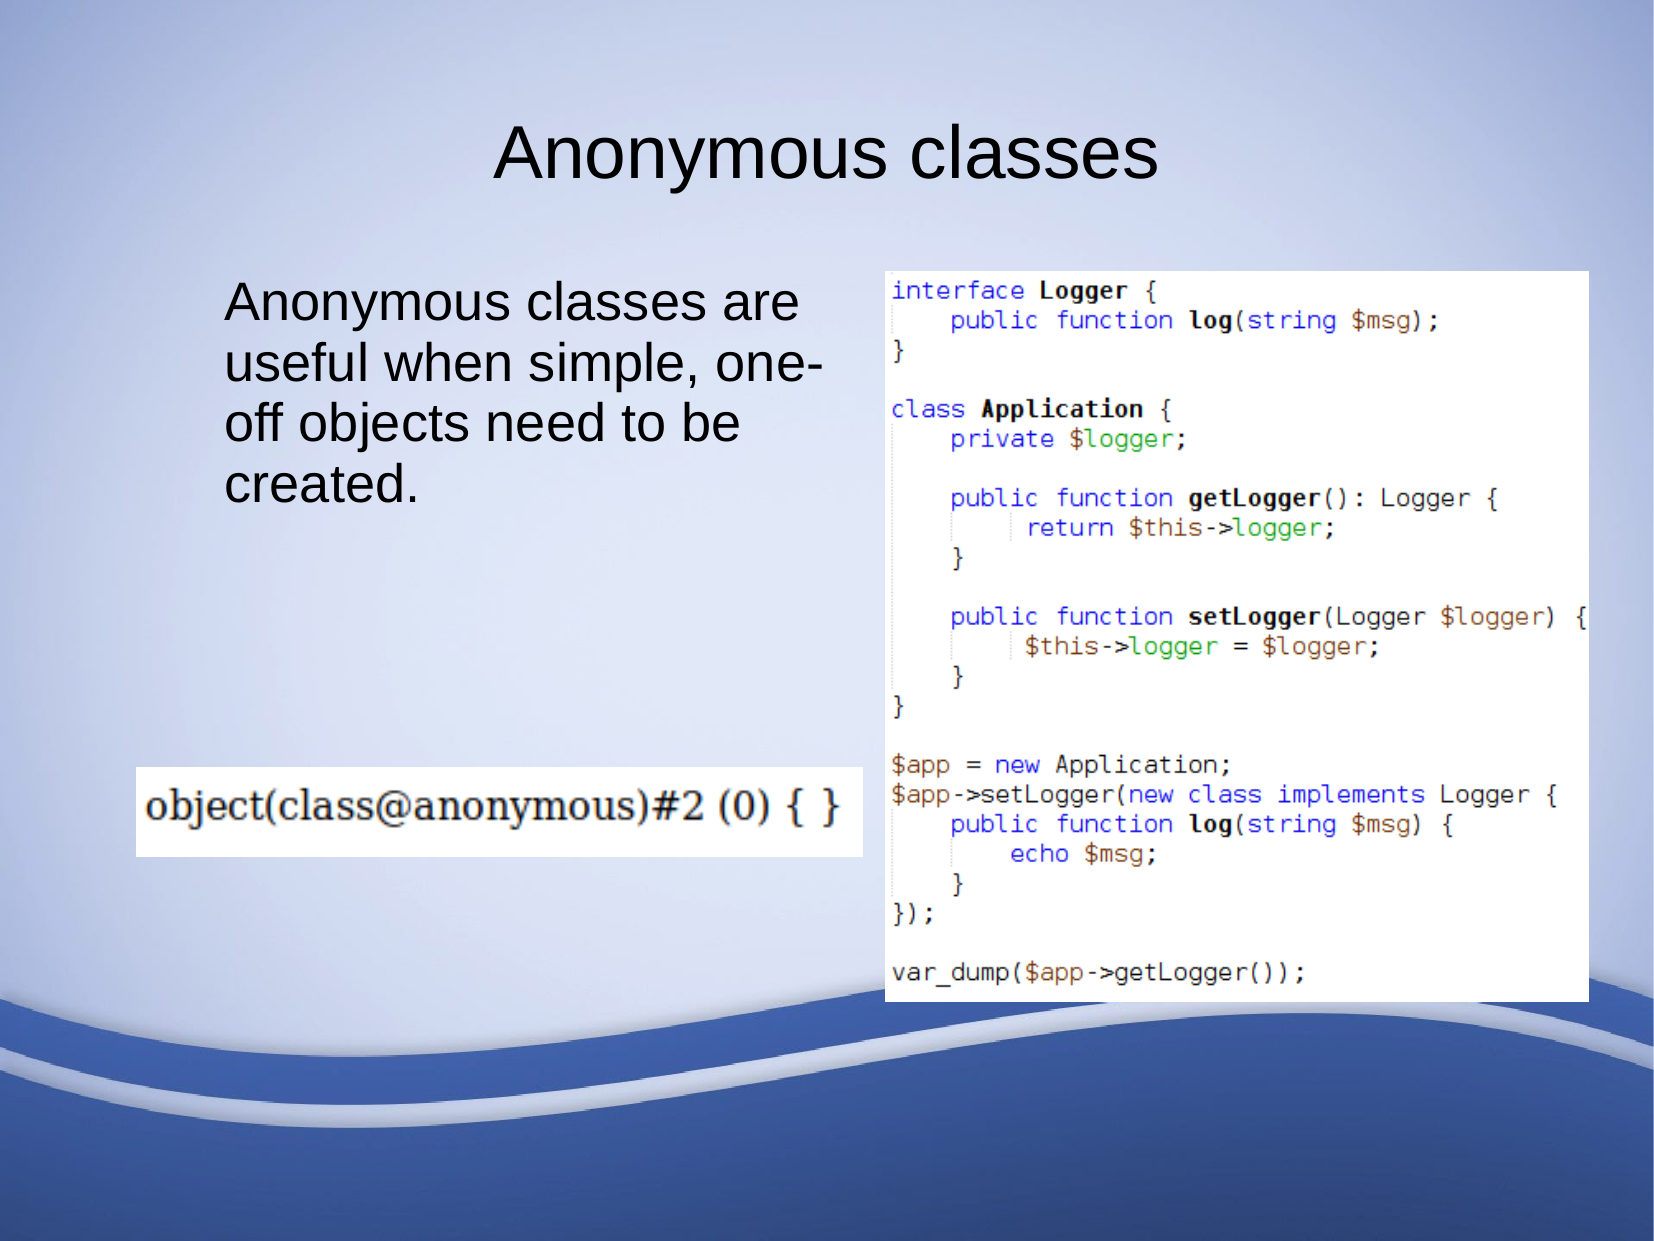

# Anonymous classes
Anonymous classes are useful when simple, one-off objects need to be created.